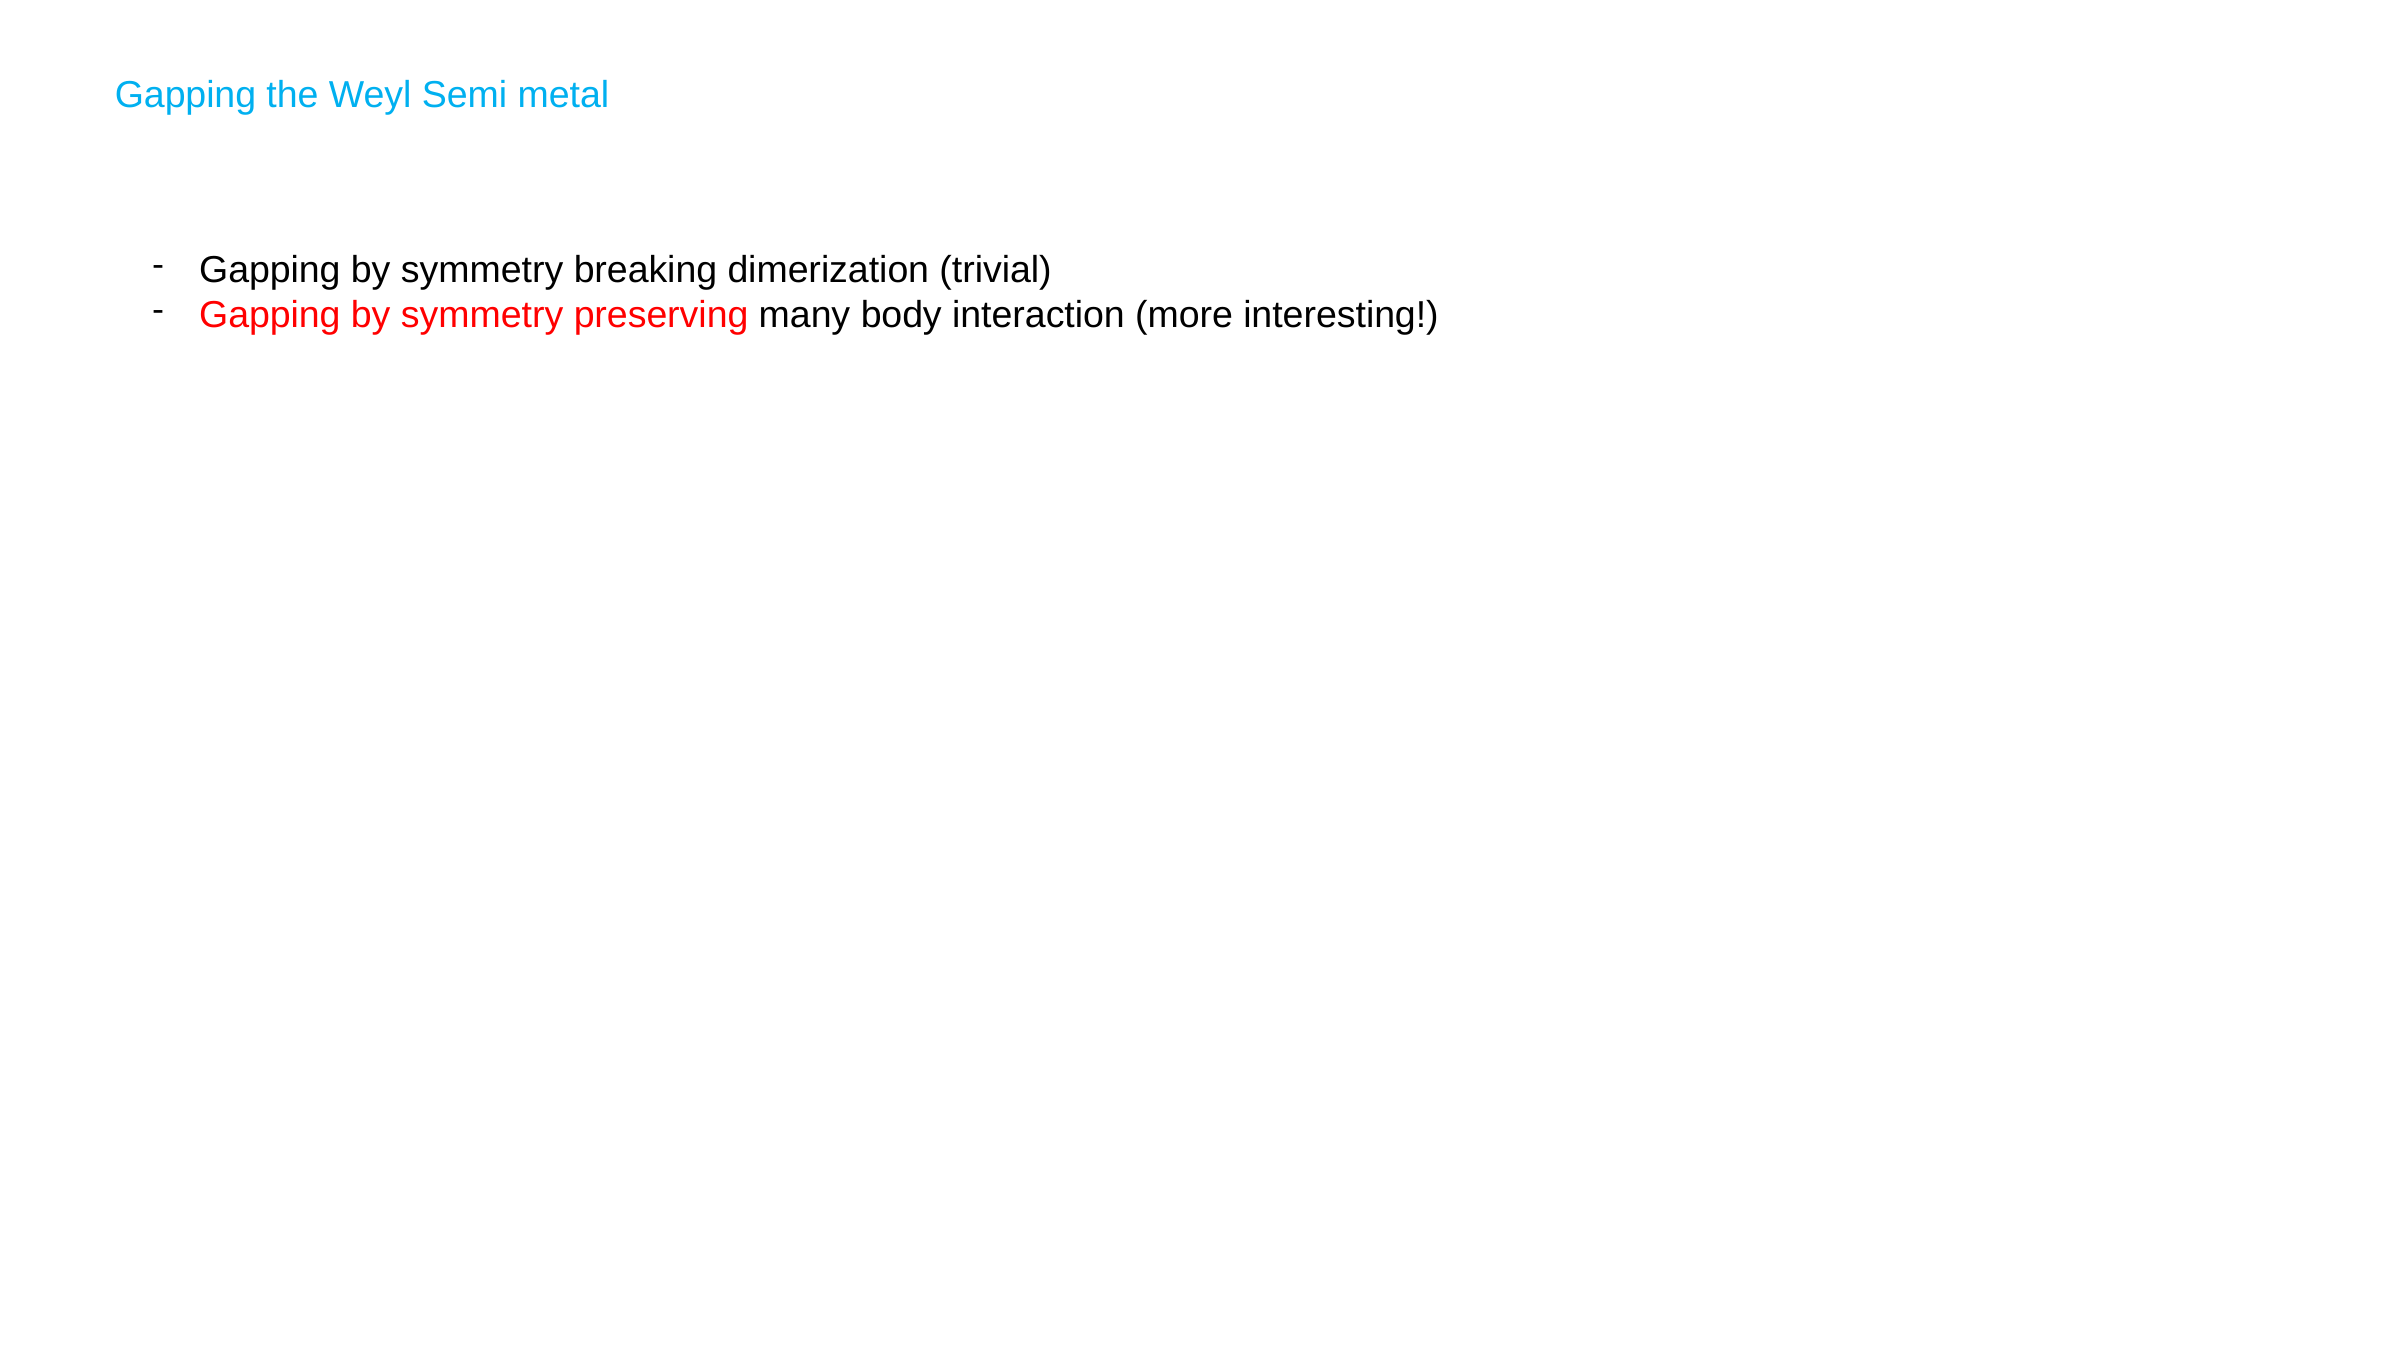

Gapping the Weyl Semi metal
Gapping by symmetry breaking dimerization (trivial)
Gapping by symmetry preserving many body interaction (more interesting!)